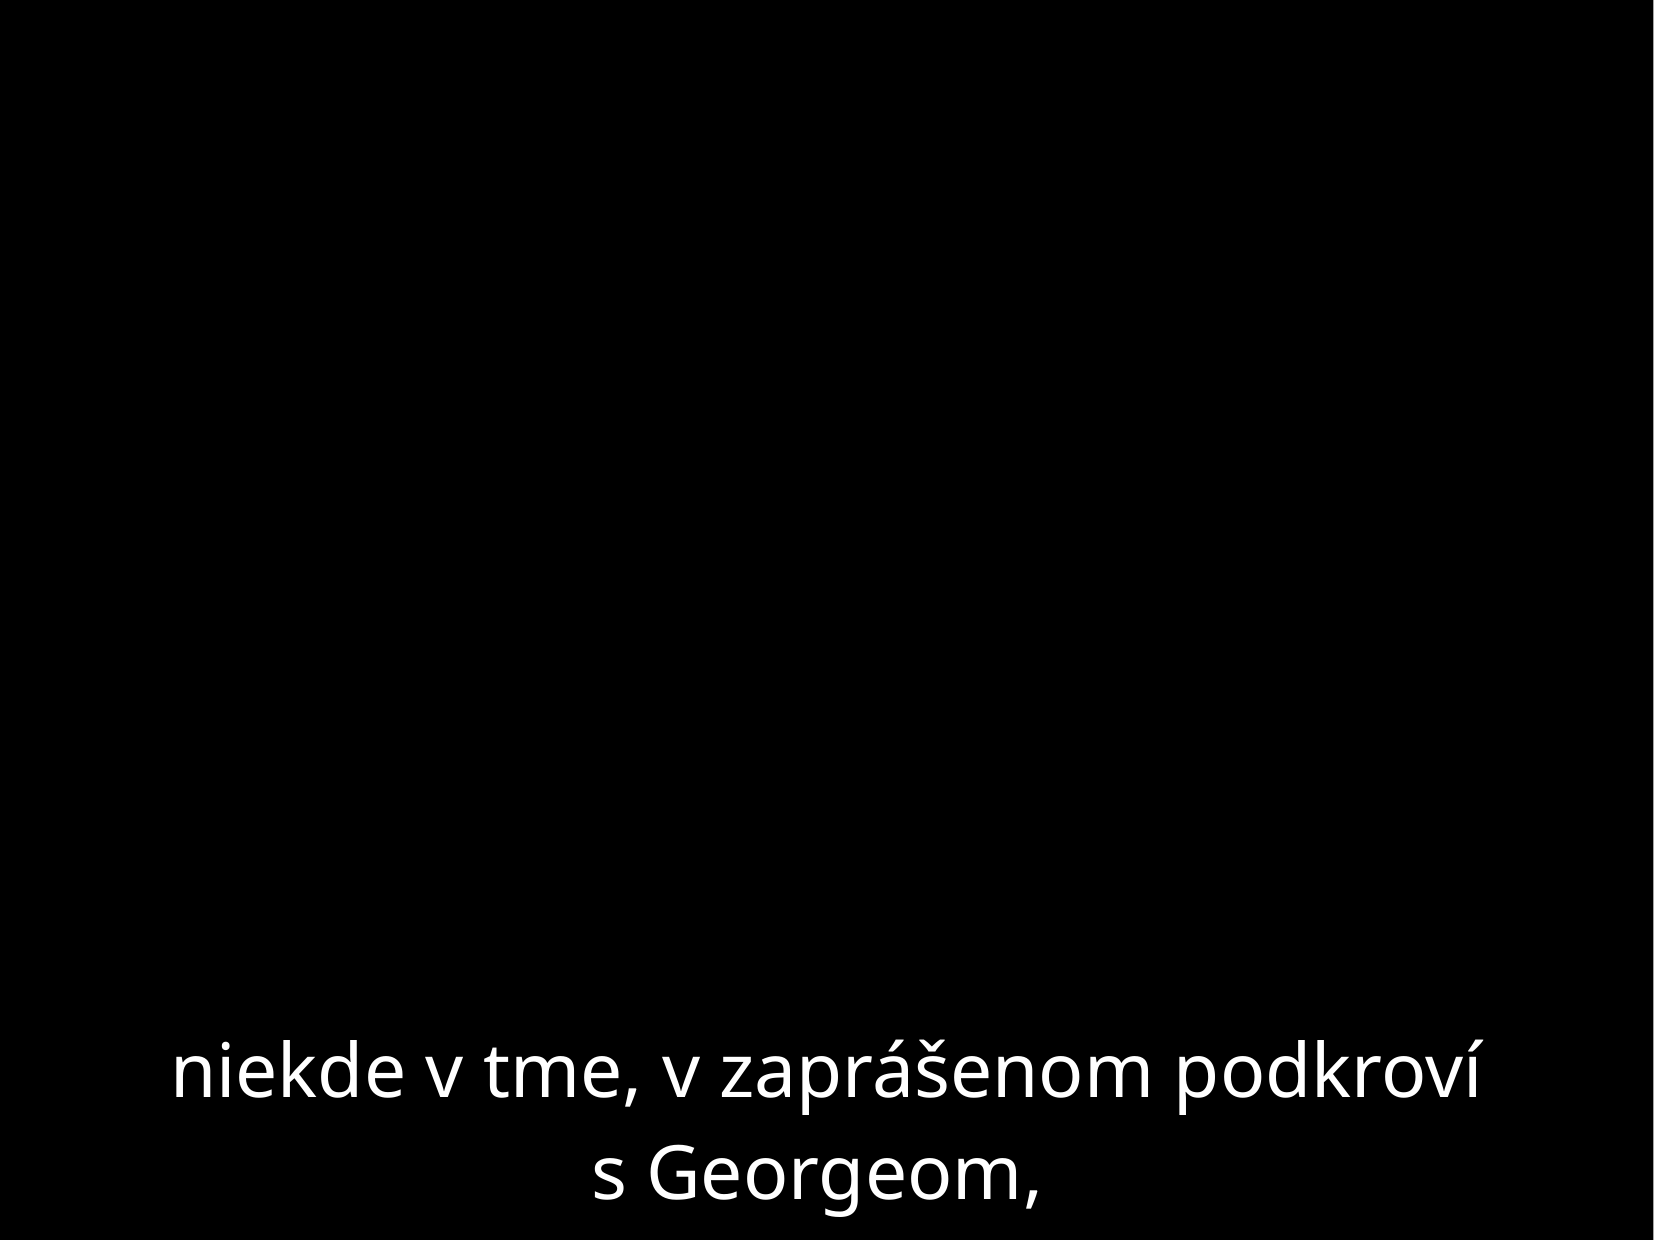

# niekde v tme, v zaprášenom podkroví s Georgeom,